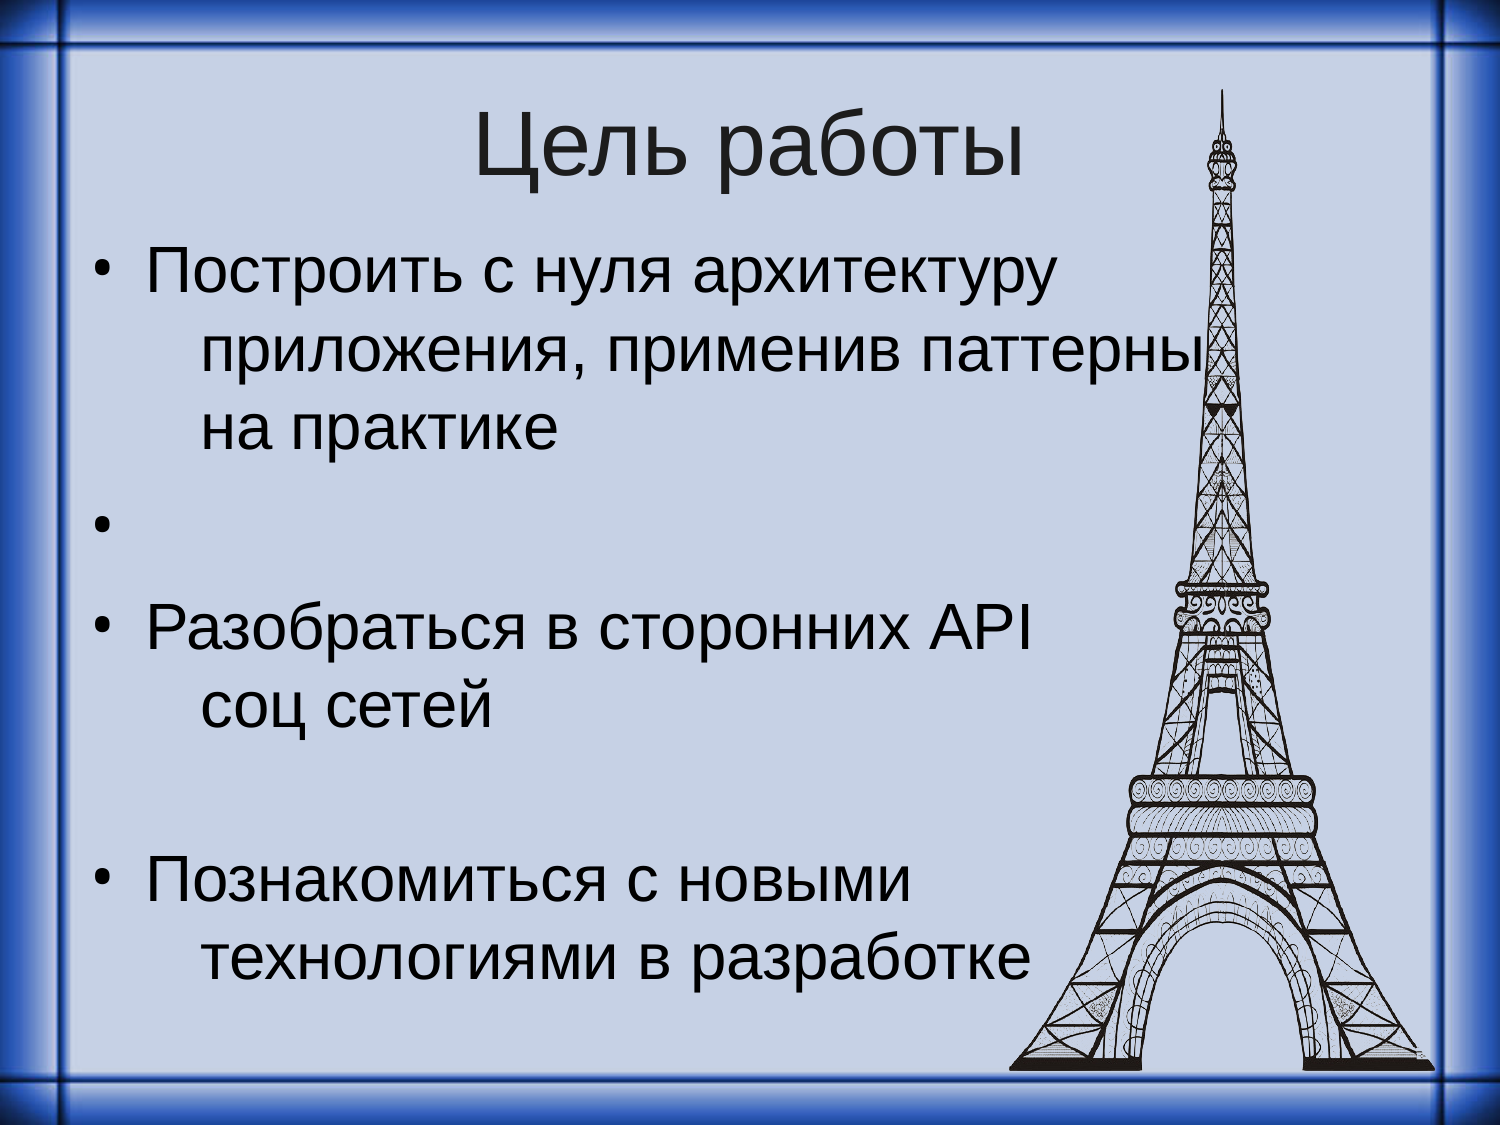

# Цель работы
Построить с нуля архитектуру
приложения, применив паттерны
на практике
Разобраться в сторонних API
соц сетей
Познакомиться с новыми
технологиями в разработке